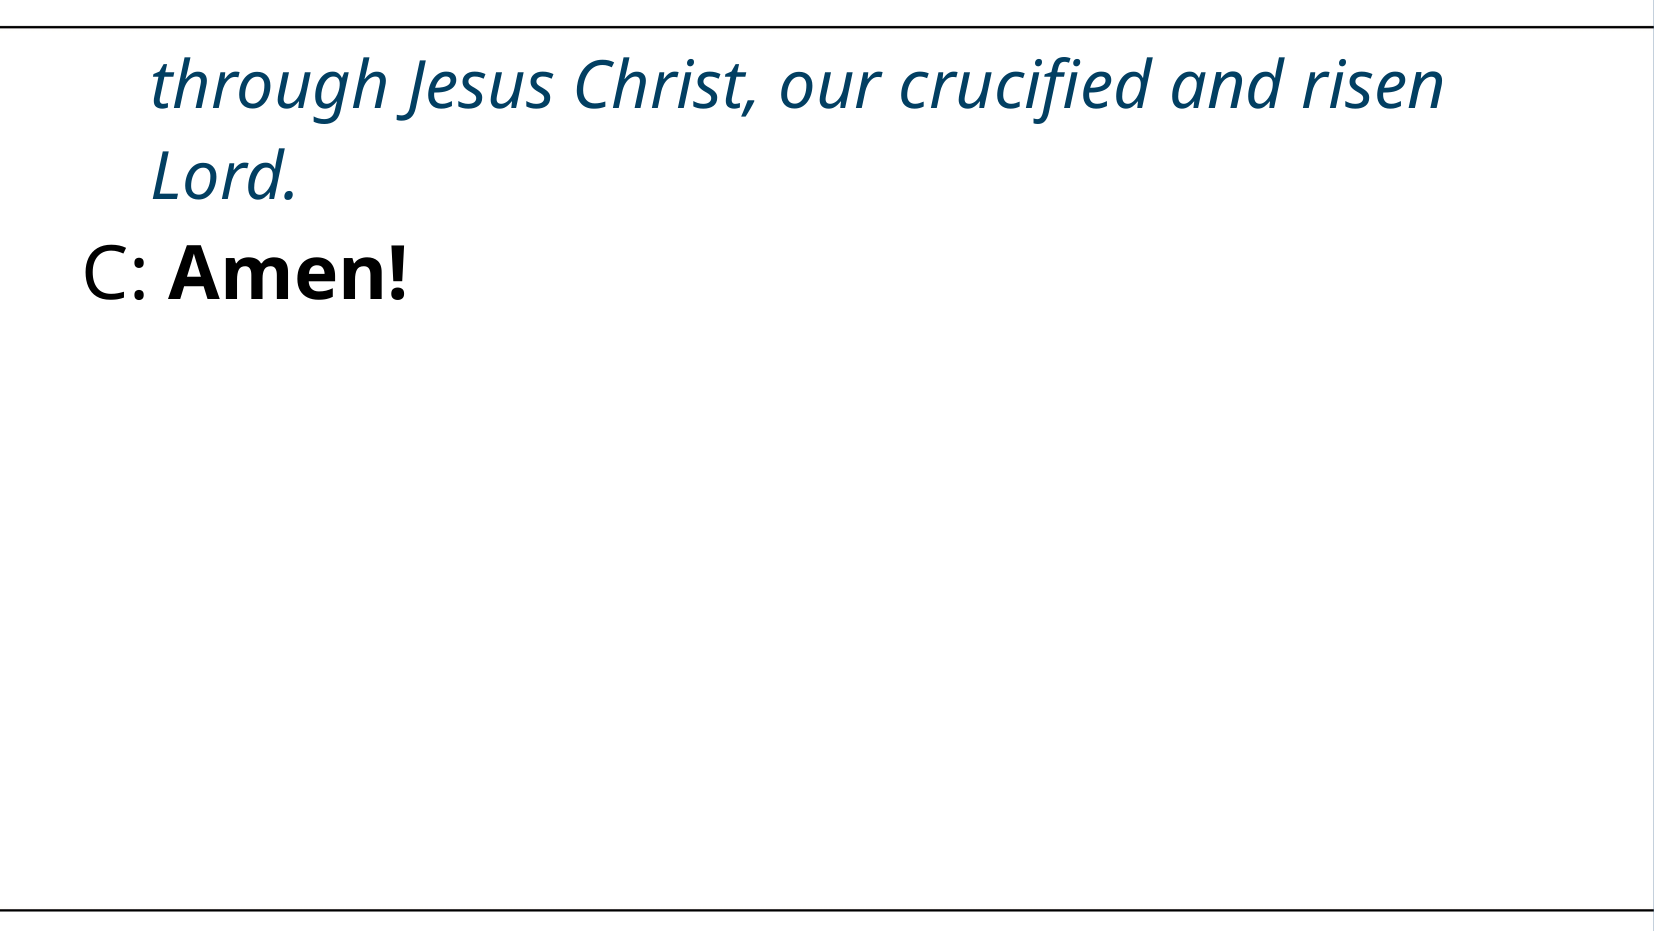

through Jesus Christ, our crucified and risen
 Lord.
C: Amen!